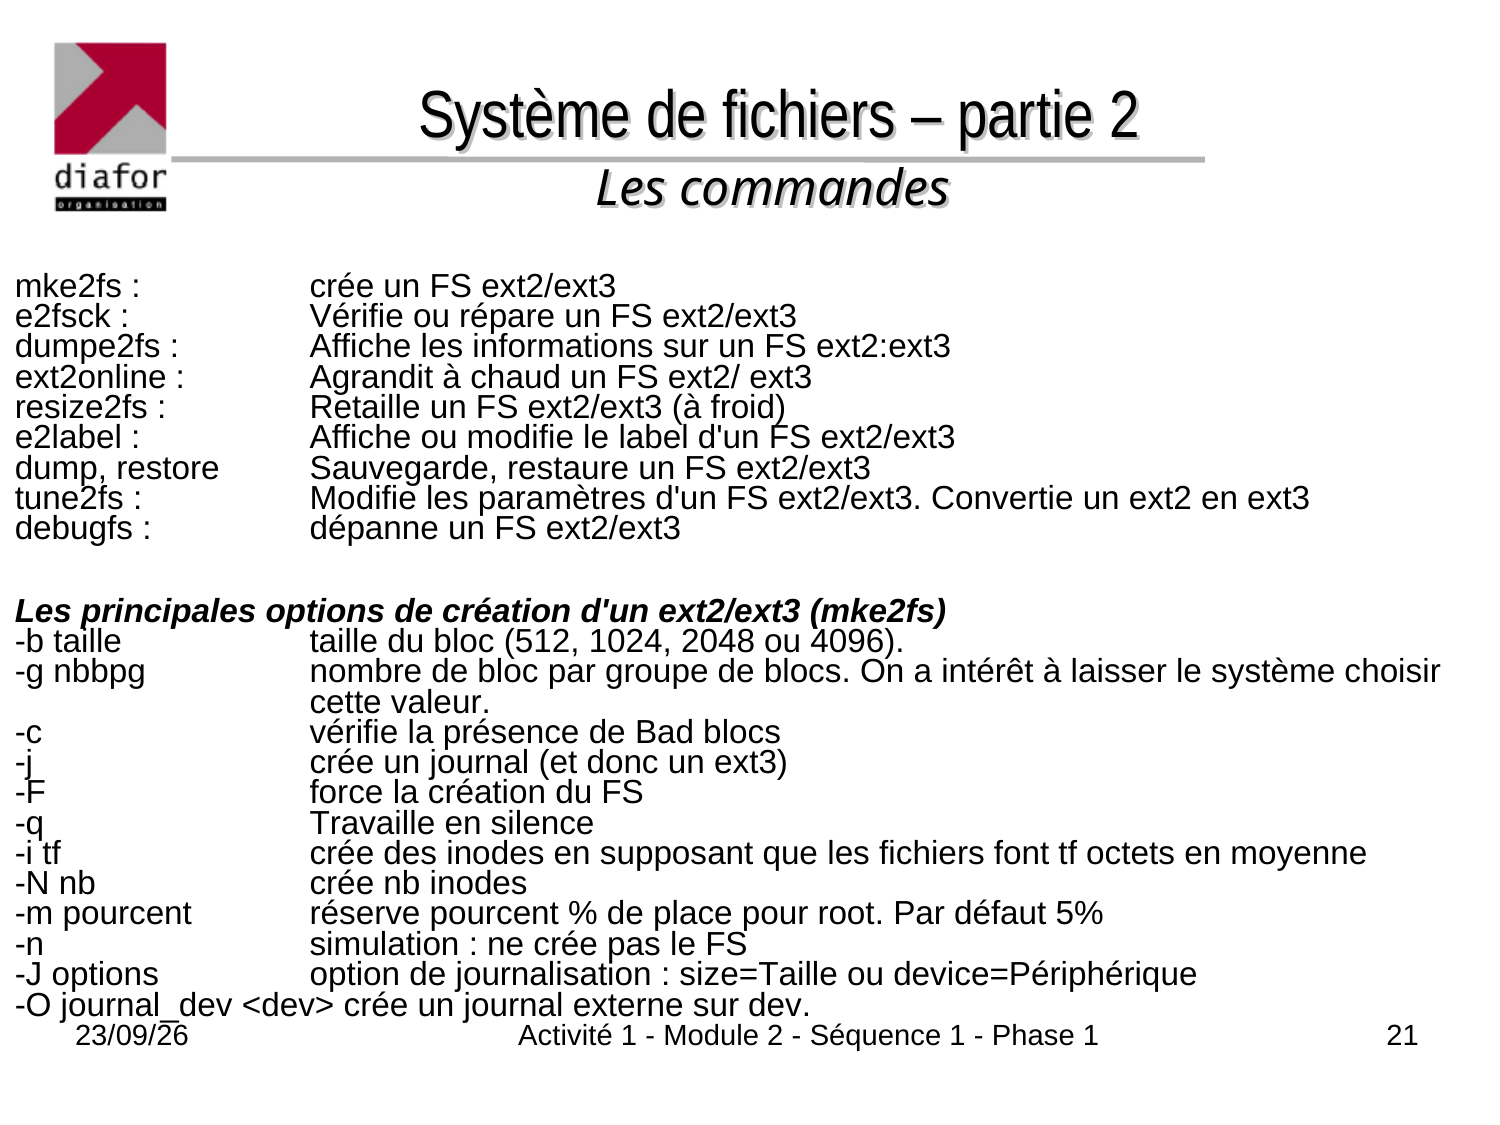

# Système de fichiers – partie 2 Les commandes
mke2fs : 			crée un FS ext2/ext3
e2fsck : 			Vérifie ou répare un FS ext2/ext3
dumpe2fs : 		Affiche les informations sur un FS ext2:ext3
ext2online : 		Agrandit à chaud un FS ext2/ ext3
resize2fs :		Retaille un FS ext2/ext3 (à froid)
e2label :			Affiche ou modifie le label d'un FS ext2/ext3
dump, restore 		Sauvegarde, restaure un FS ext2/ext3
tune2fs :			Modifie les paramètres d'un FS ext2/ext3. Convertie un ext2 en ext3
debugfs :			dépanne un FS ext2/ext3
Les principales options de création d'un ext2/ext3 (mke2fs)
-b taille			taille du bloc (512, 1024, 2048 ou 4096).
-g nbbpg			nombre de bloc par groupe de blocs. On a intérêt à laisser le système choisir
				cette valeur.
-c 				vérifie la présence de Bad blocs
-j				crée un journal (et donc un ext3)
-F				force la création du FS
-q				Travaille en silence
-i tf				crée des inodes en supposant que les fichiers font tf octets en moyenne
-N nb 			crée nb inodes
-m pourcent		réserve pourcent % de place pour root. Par défaut 5%
-n 				simulation : ne crée pas le FS
-J options			option de journalisation : size=Taille ou device=Périphérique
-O journal_dev <dev> crée un journal externe sur dev.
Activité 1 - Module 2 - Séquence 1 - Phase 1
21